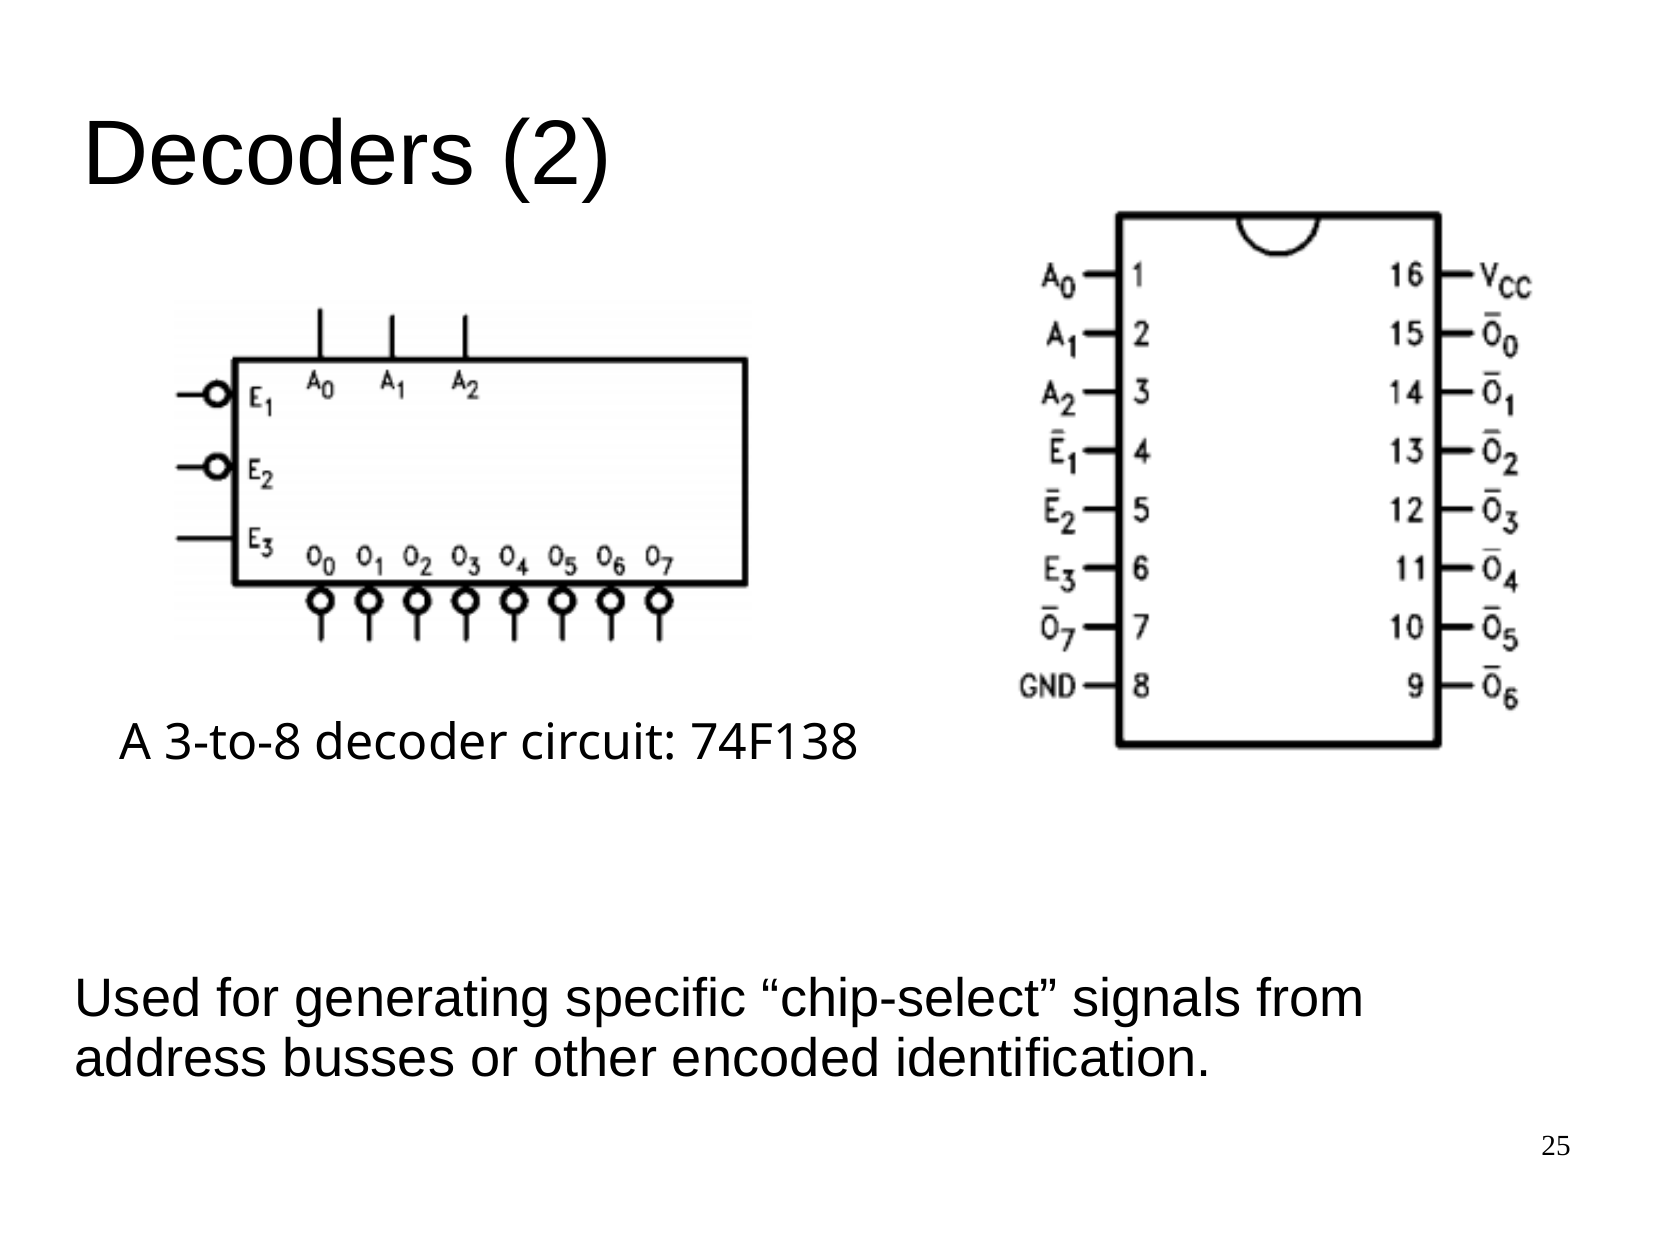

# Decoders (2)
A 3-to-8 decoder circuit: 74F138
Used for generating specific “chip-select” signals from address busses or other encoded identification.
25